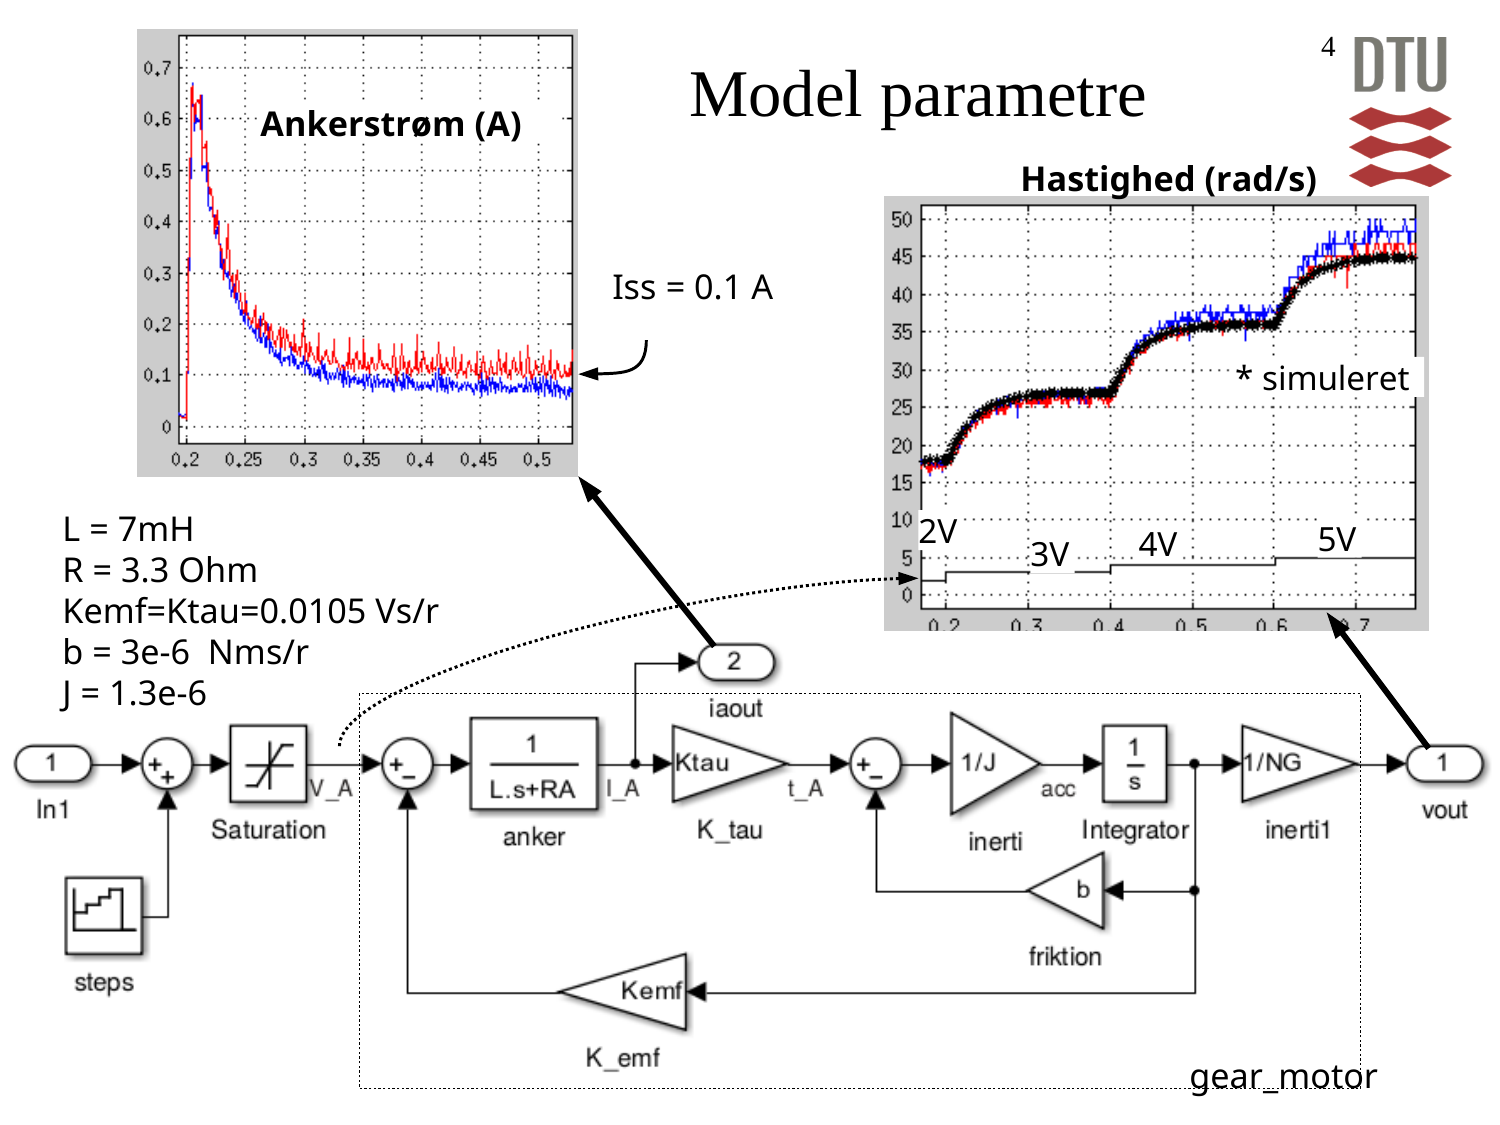

# Model parametre
4
Ankerstrøm (A)
Hastighed (rad/s)
Iss = 0.1 A
* simuleret
L = 7mH
R = 3.3 Ohm
Kemf=Ktau=0.0105 Vs/r
b = 3e-6 Nms/r
J = 1.3e-6
2V
5V
4V
3V
gear_motor